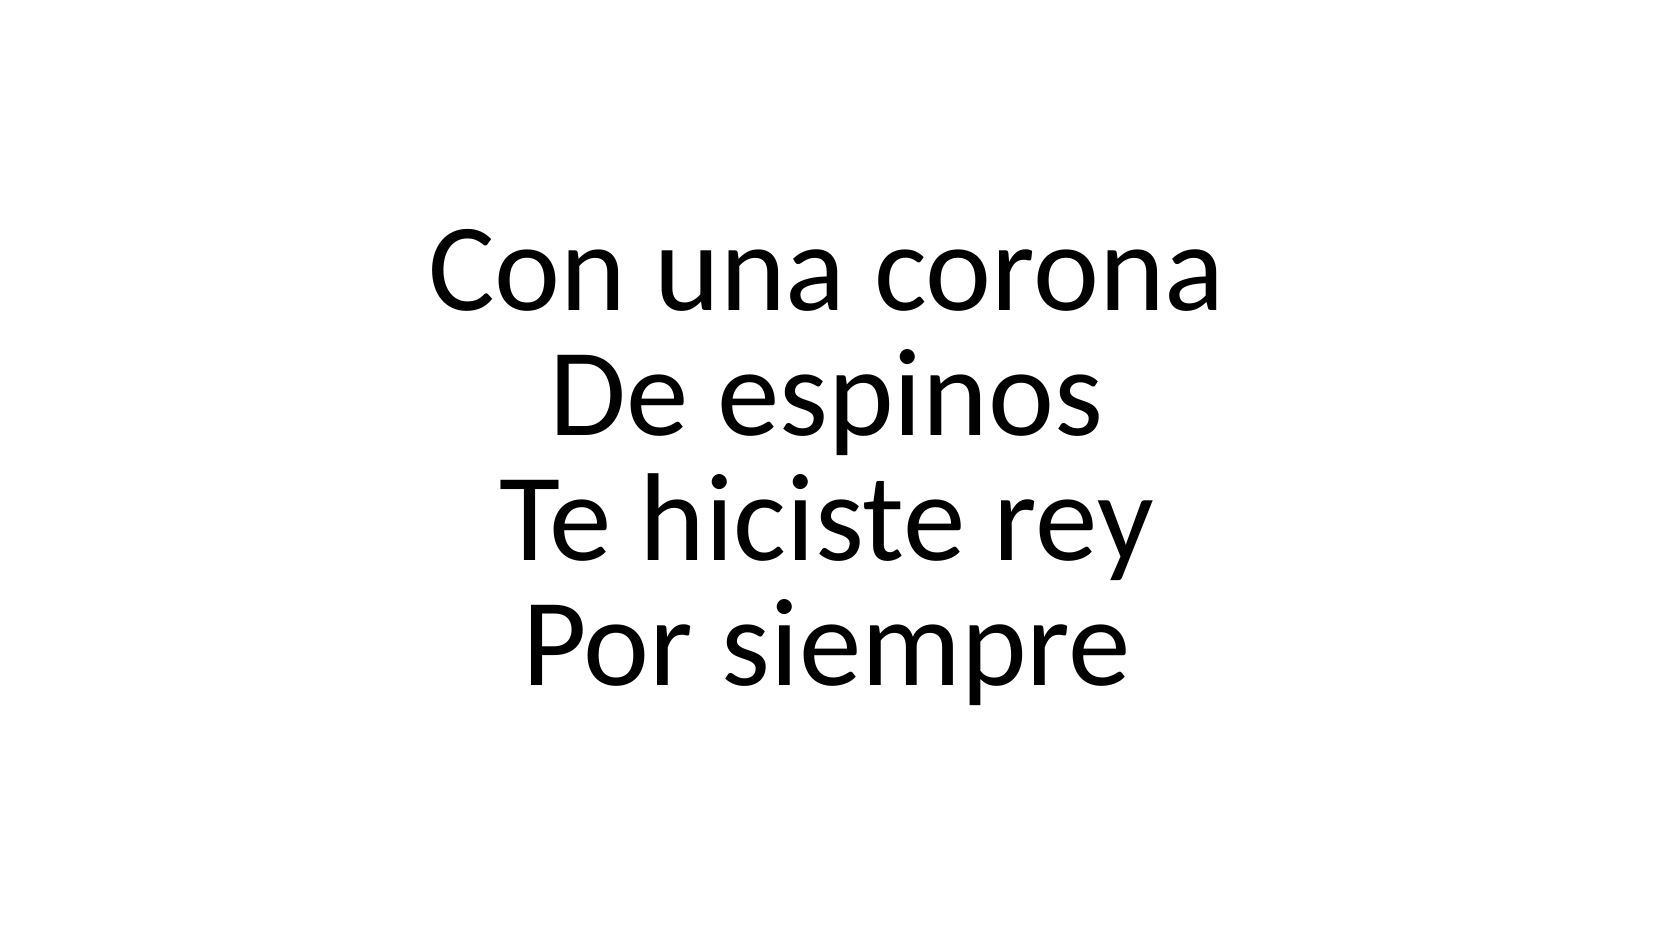

# Con una corona De espinos Te hiciste rey Por siempre